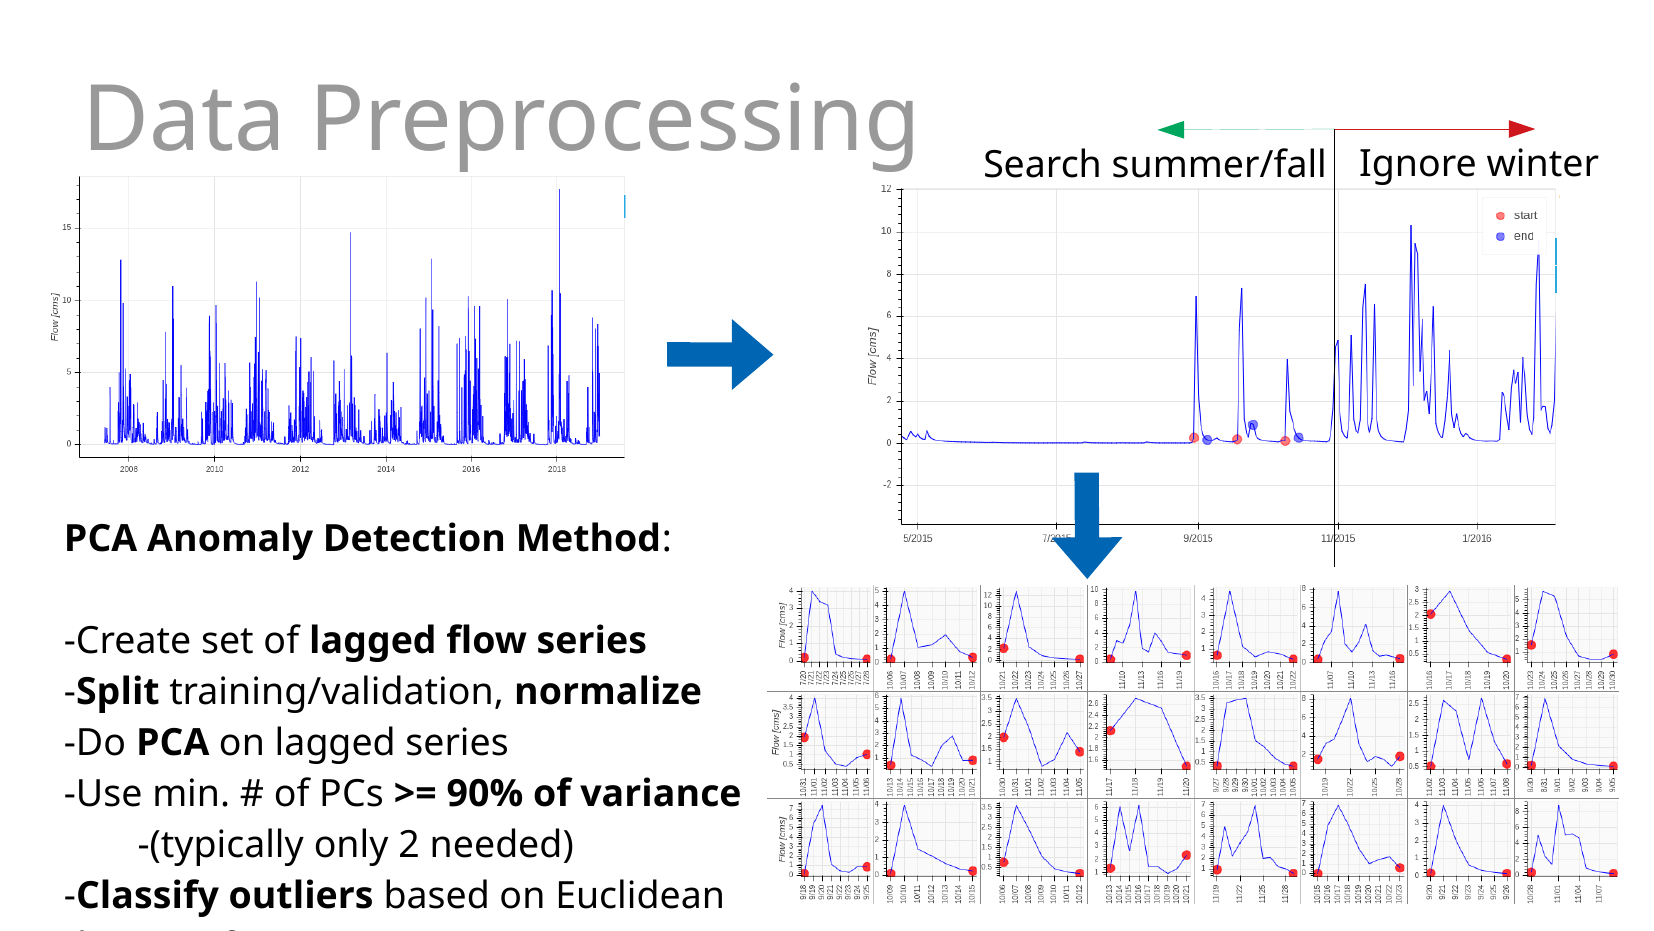

# Data Preprocessing
 Ignore winter
Search summer/fall
PCA Anomaly Detection Method:
-Create set of lagged flow series
-Split training/validation, normalize
-Do PCA on lagged series
-Use min. # of PCs >= 90% of variance
	-(typically only 2 needed)
-Classify outliers based on Euclidean distance from PCs to eigenvectors